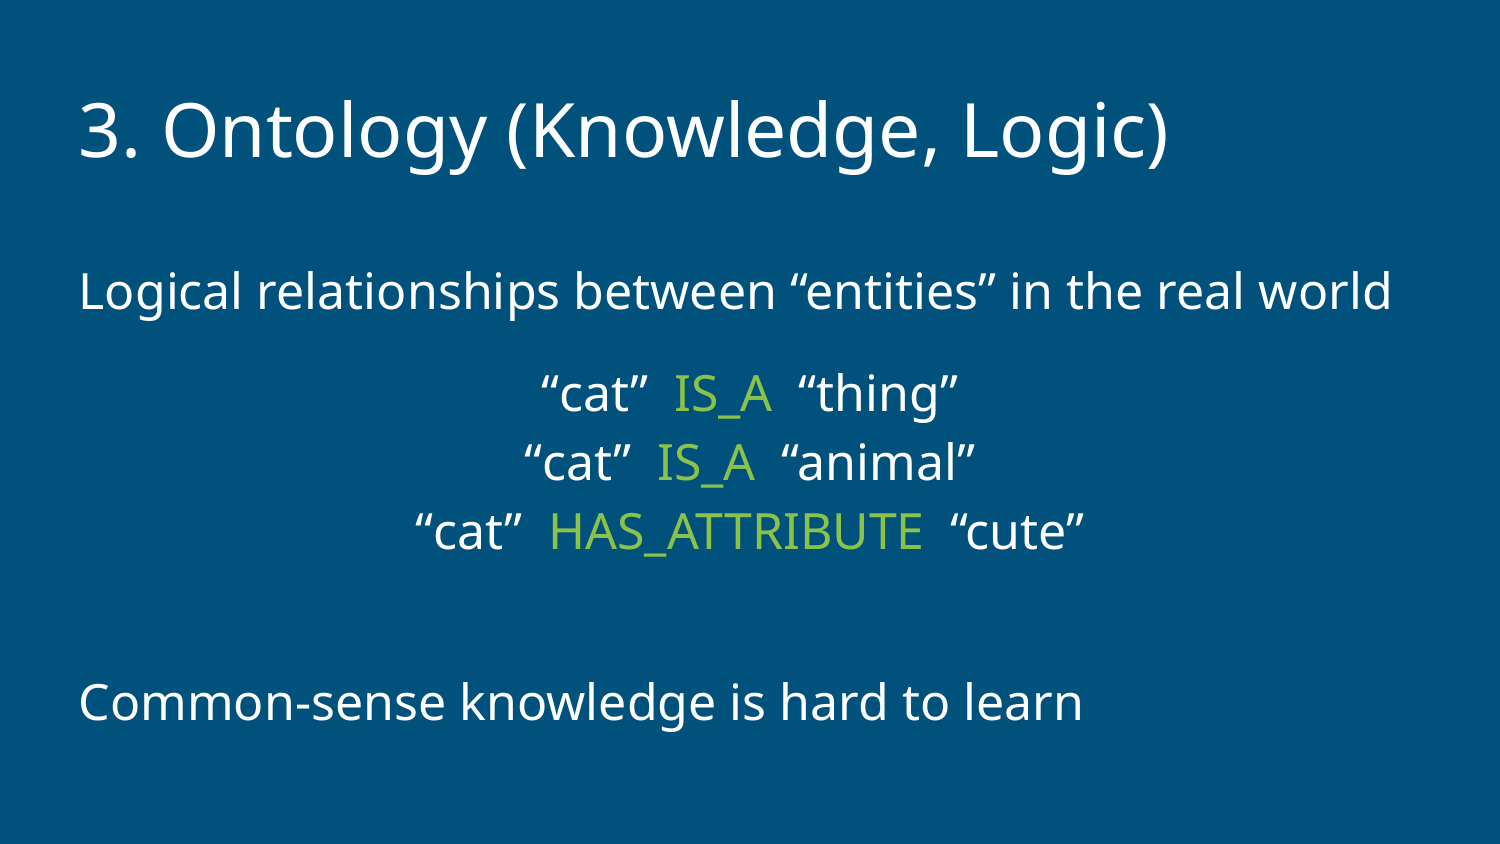

# 3. Ontology (Knowledge, Logic)
Logical relationships between “entities” in the real world
“cat” IS_A “thing”
“cat” IS_A “animal”
“cat” HAS_ATTRIBUTE “cute”
Common-sense knowledge is hard to learn